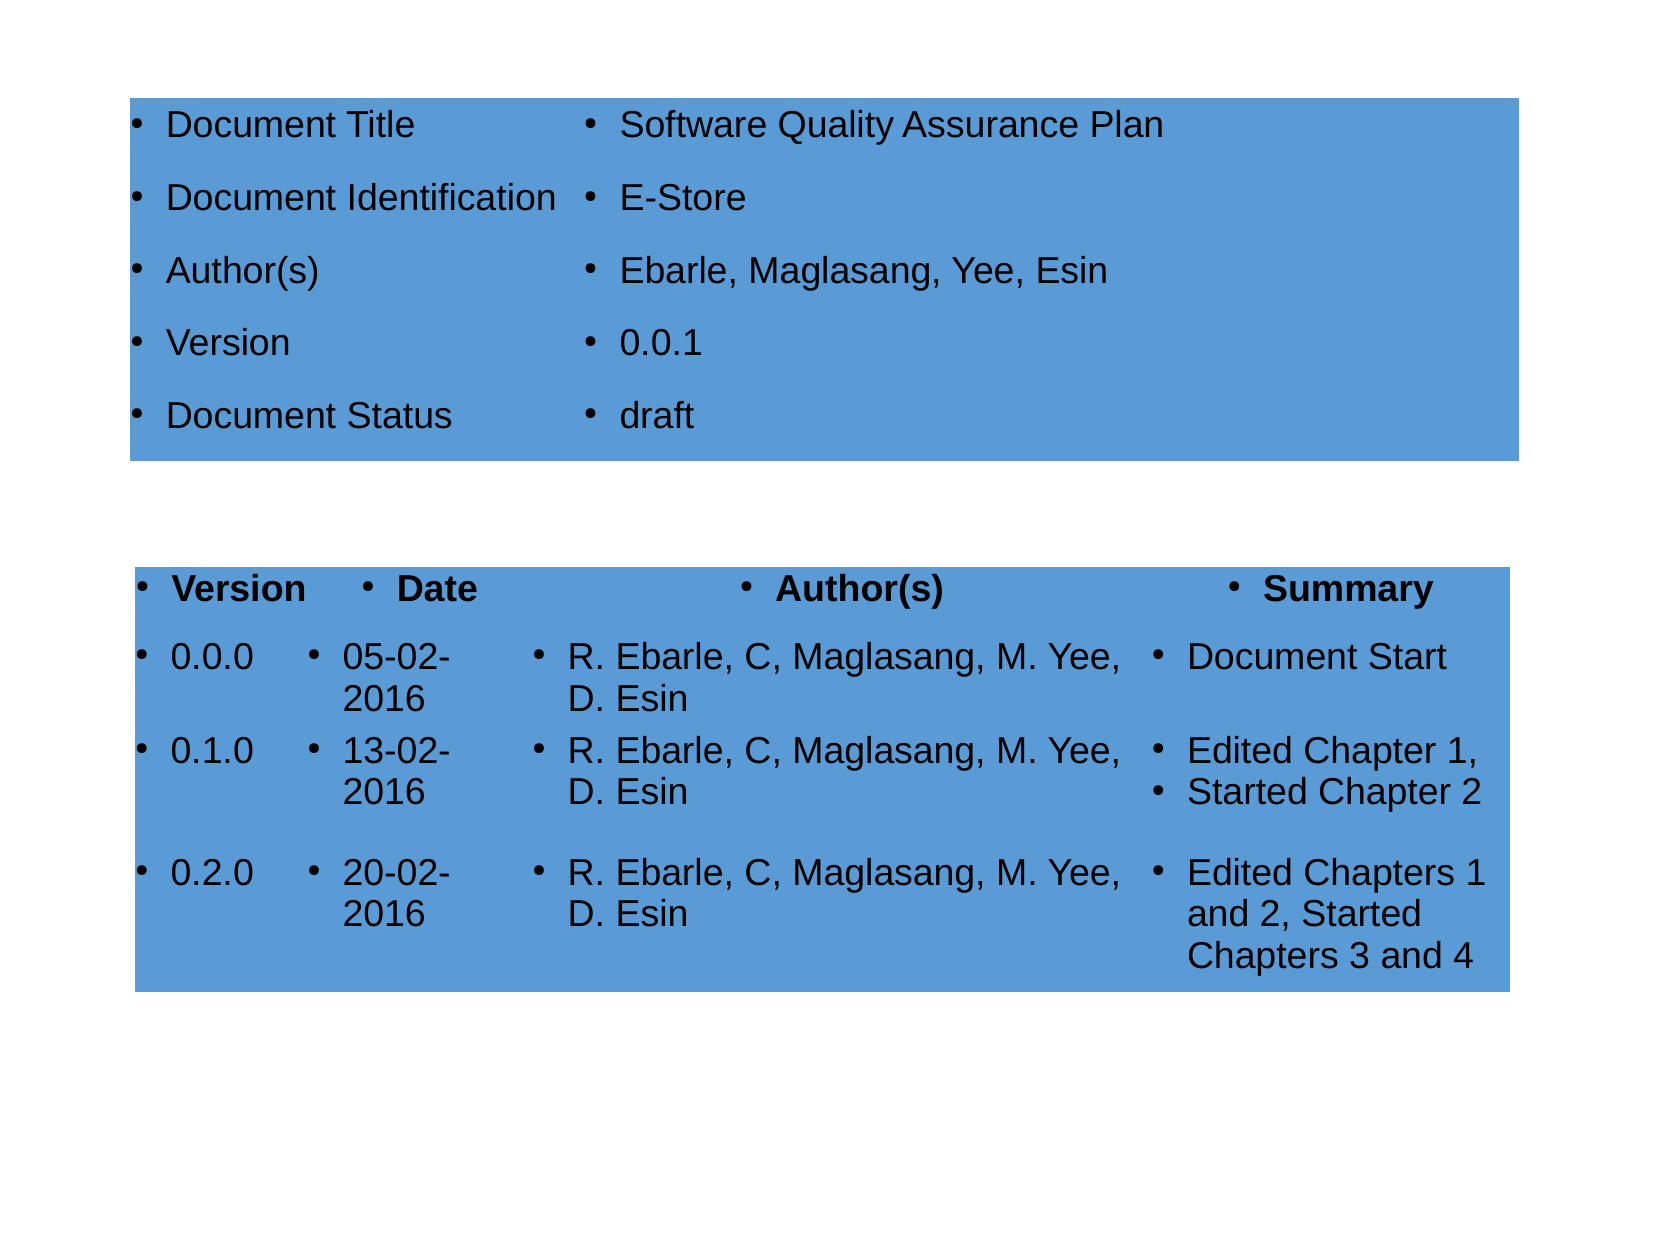

| Document Title | Software Quality Assurance Plan |
| --- | --- |
| Document Identification | E-Store |
| Author(s) | Ebarle, Maglasang, Yee, Esin |
| Version | 0.0.1 |
| Document Status | draft |
| Version | Date | Author(s) | Summary |
| --- | --- | --- | --- |
| 0.0.0 | 05-02-2016 | R. Ebarle, C, Maglasang, M. Yee, D. Esin | Document Start |
| 0.1.0 | 13-02-2016 | R. Ebarle, C, Maglasang, M. Yee, D. Esin | Edited Chapter 1, Started Chapter 2 |
| 0.2.0 | 20-02-2016 | R. Ebarle, C, Maglasang, M. Yee, D. Esin | Edited Chapters 1 and 2, Started Chapters 3 and 4 |